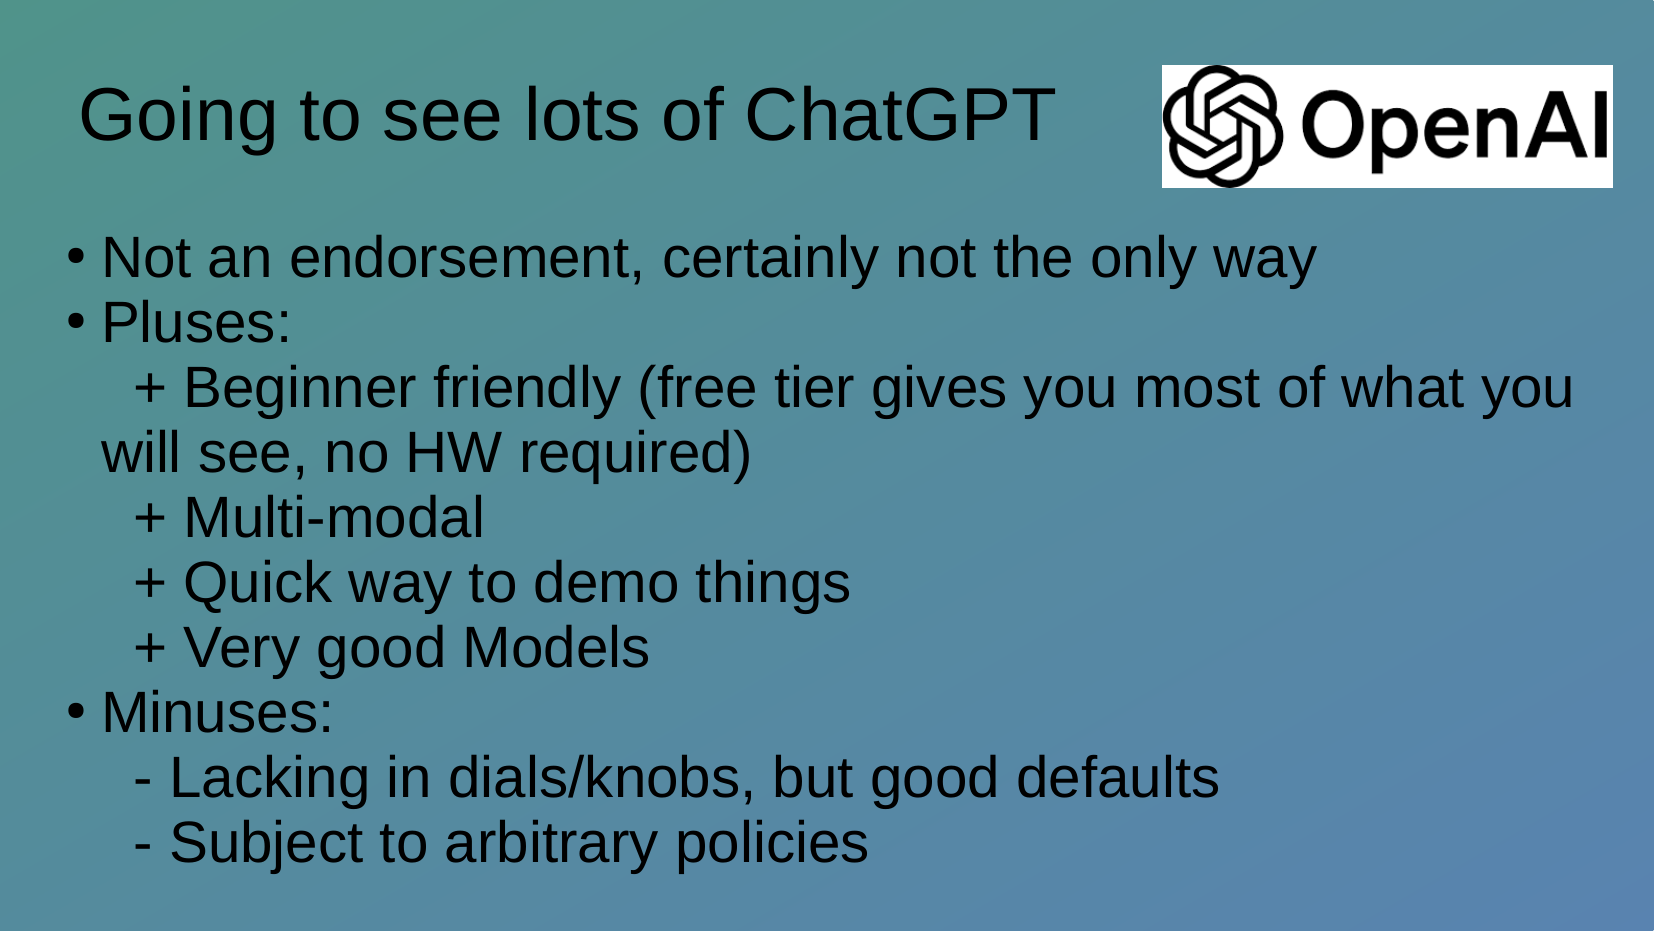

# Going to see lots of ChatGPT
Not an endorsement, certainly not the only way
Pluses:
 + Beginner friendly (free tier gives you most of what you will see, no HW required)
 + Multi-modal
 + Quick way to demo things
 + Very good Models
Minuses:
 - Lacking in dials/knobs, but good defaults
 - Subject to arbitrary policies